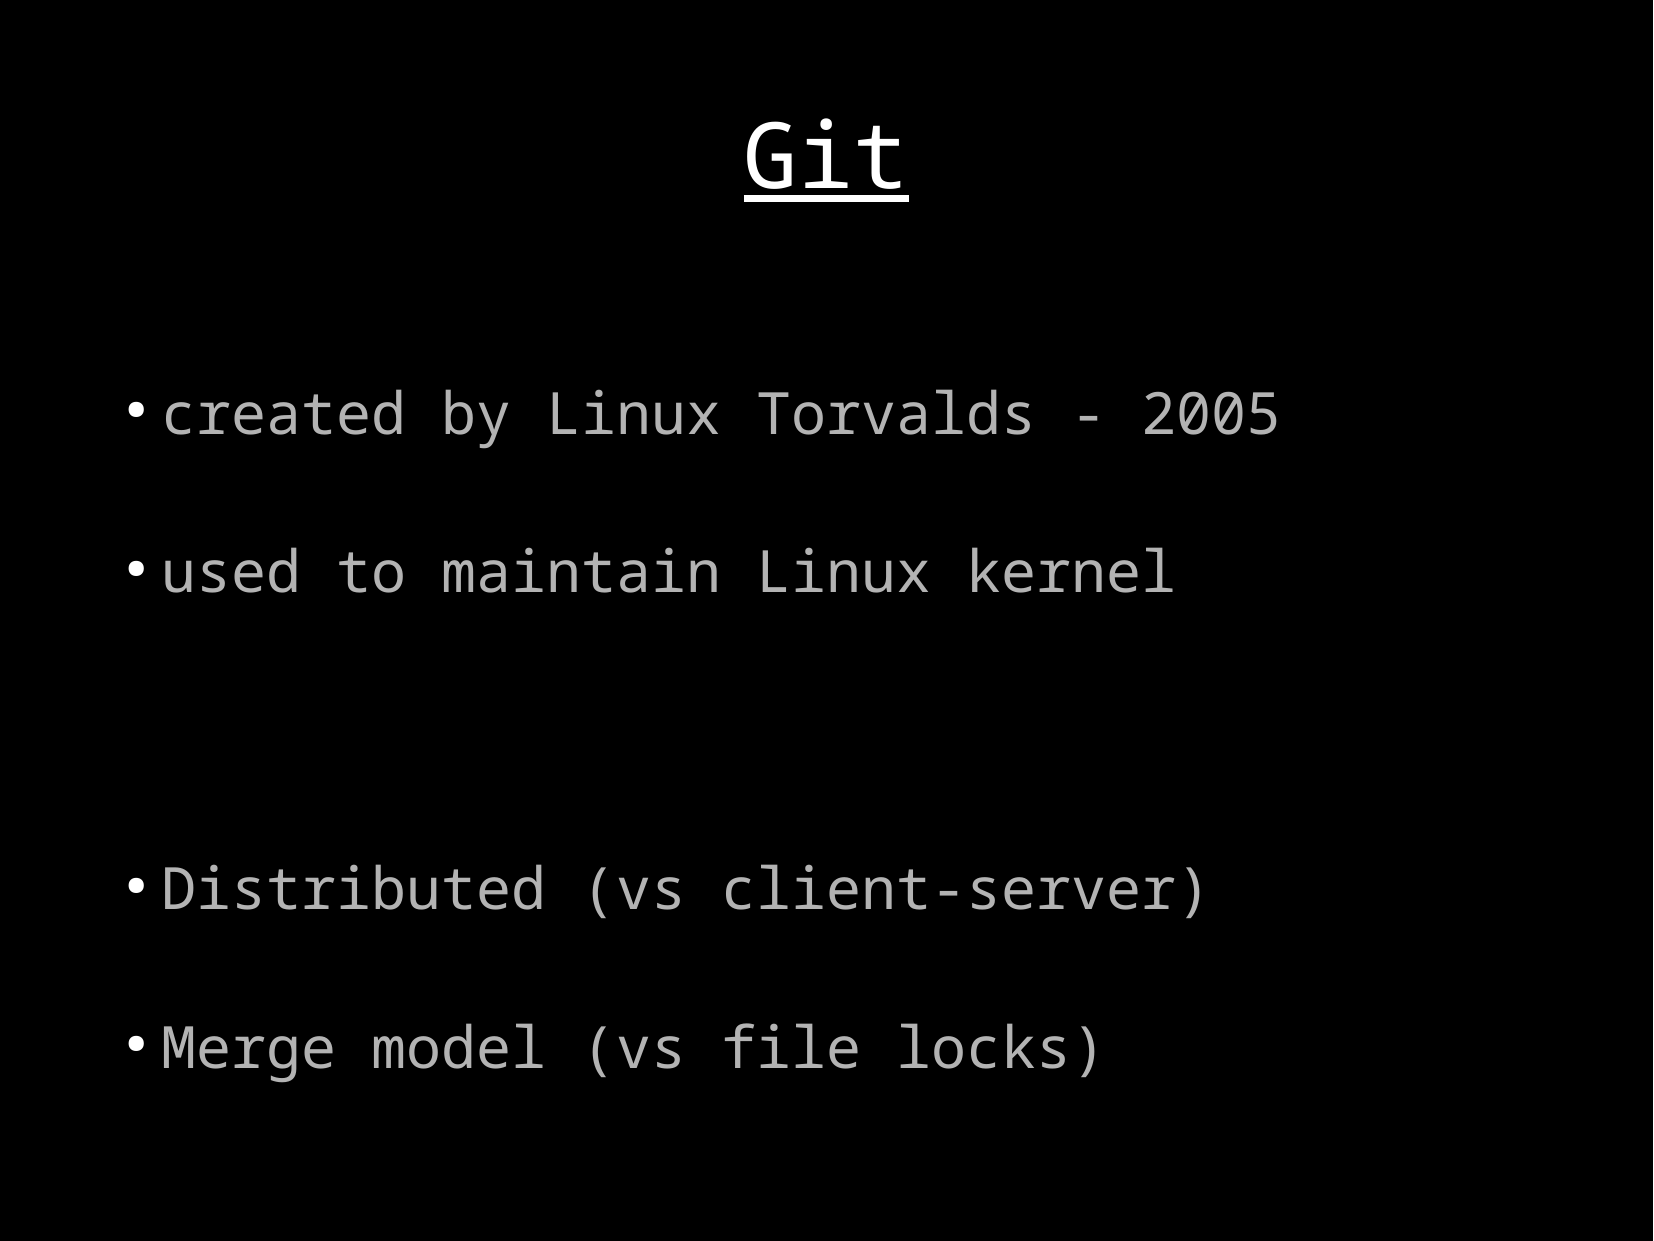

# Git
| created by Linux Torvalds - 2005 used to maintain Linux kernel Distributed (vs client-server) Merge model (vs file locks) | |
| --- | --- |